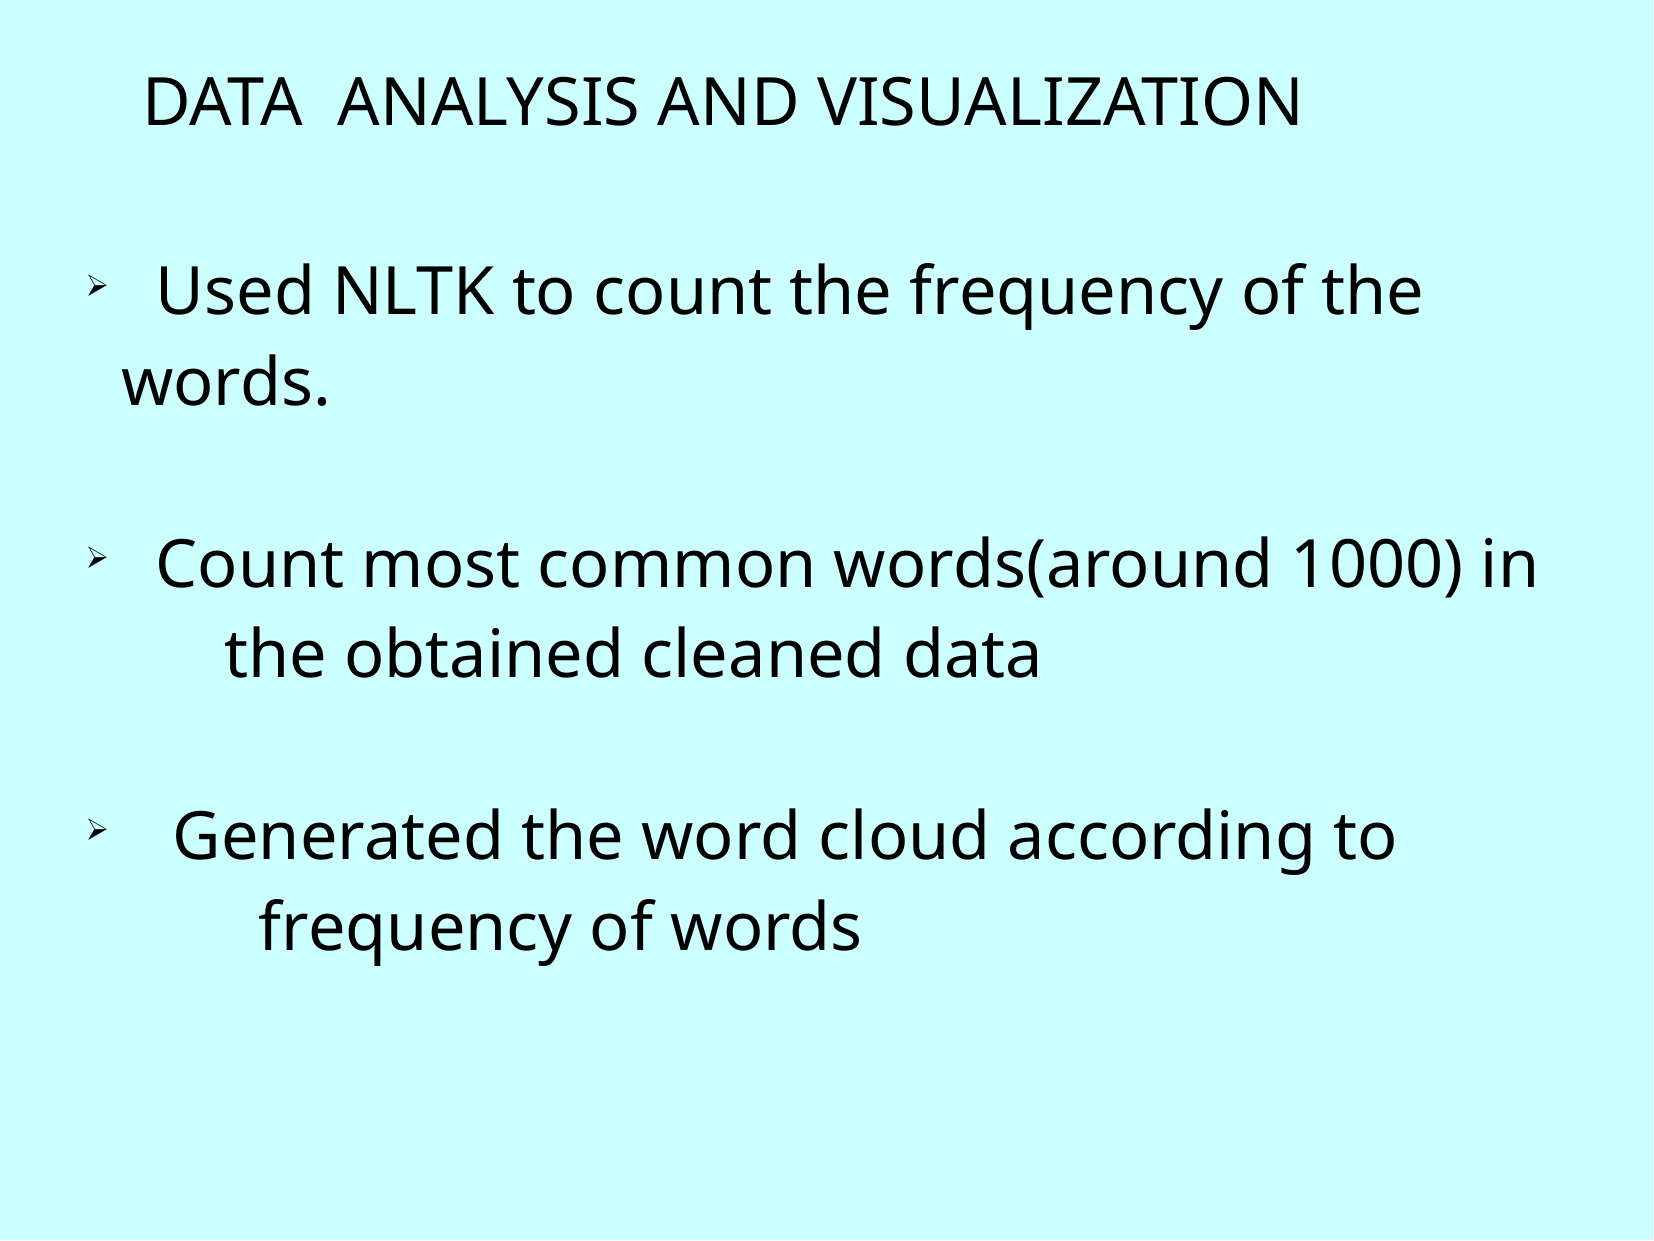

DATA ANALYSIS AND VISUALIZATION
 Used NLTK to count the frequency of the words.
 Count most common words(around 1000) in the obtained cleaned data
 Generated the word cloud according to frequency of words